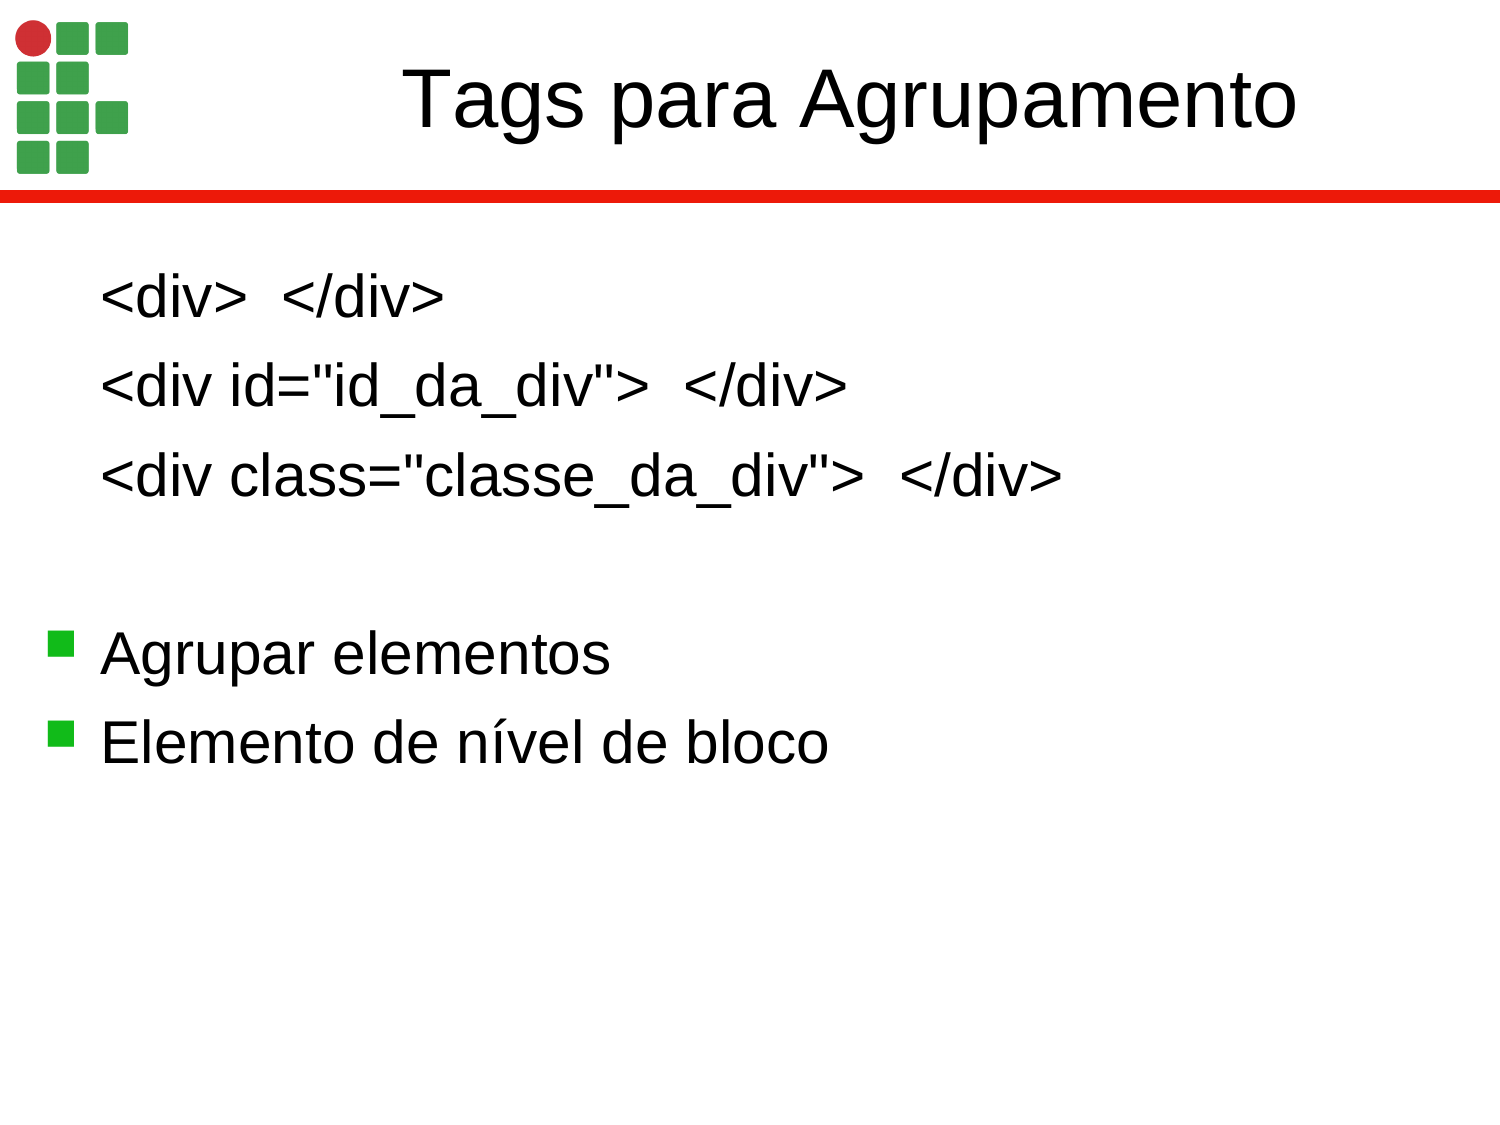

# Tags para Agrupamento
<div> </div>
<div id="id_da_div"> </div>
<div class="classe_da_div"> </div>
Agrupar elementos
Elemento de nível de bloco